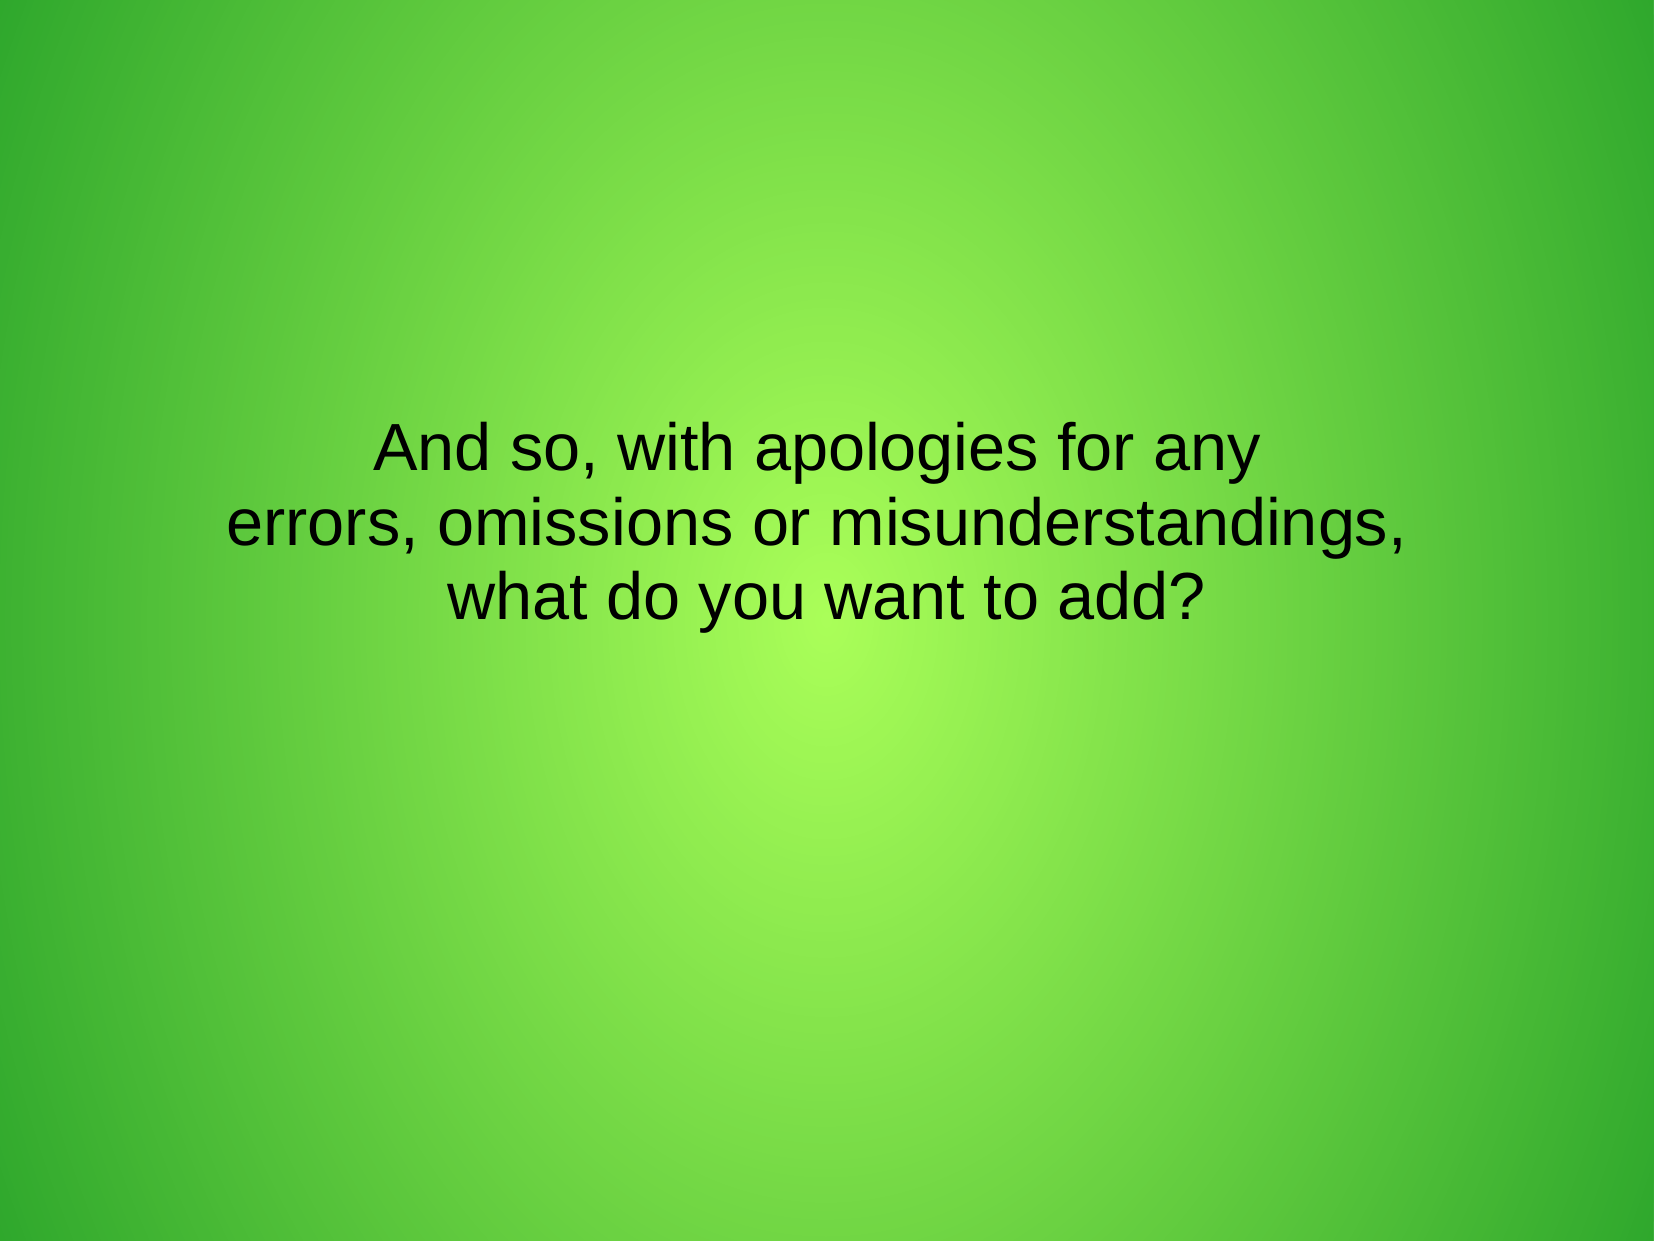

# And so, with apologies for any
errors, omissions or misunderstandings,
what do you want to add?